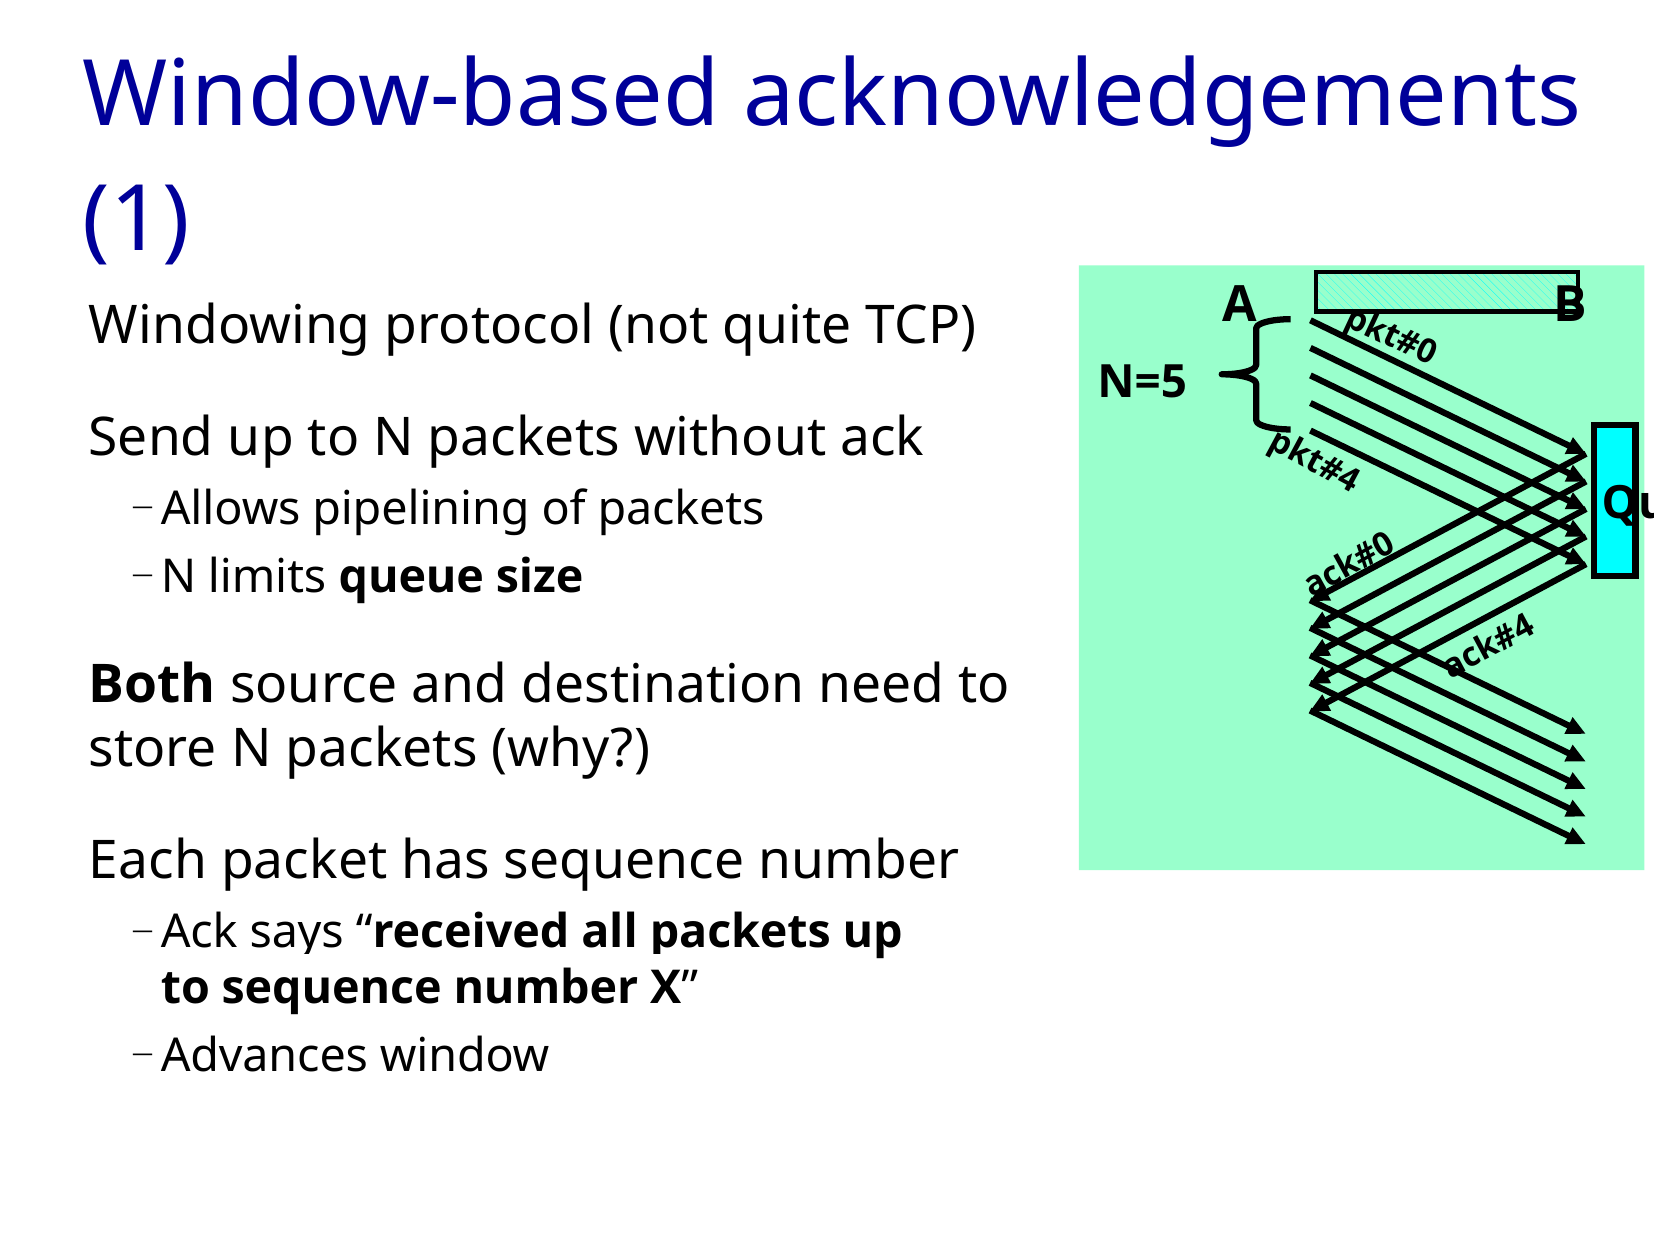

# Window-based acknowledgements (1)
A
B
pkt#0
pkt#4
Windowing protocol (not quite TCP)
Send up to N packets without ack
Allows pipelining of packets
N limits queue size
Both source and destination need to store N packets (why?)
Each packet has sequence number
Ack says “received all packets up
to sequence number X”
Advances window
N=5
Queue
ack#0
ack#4